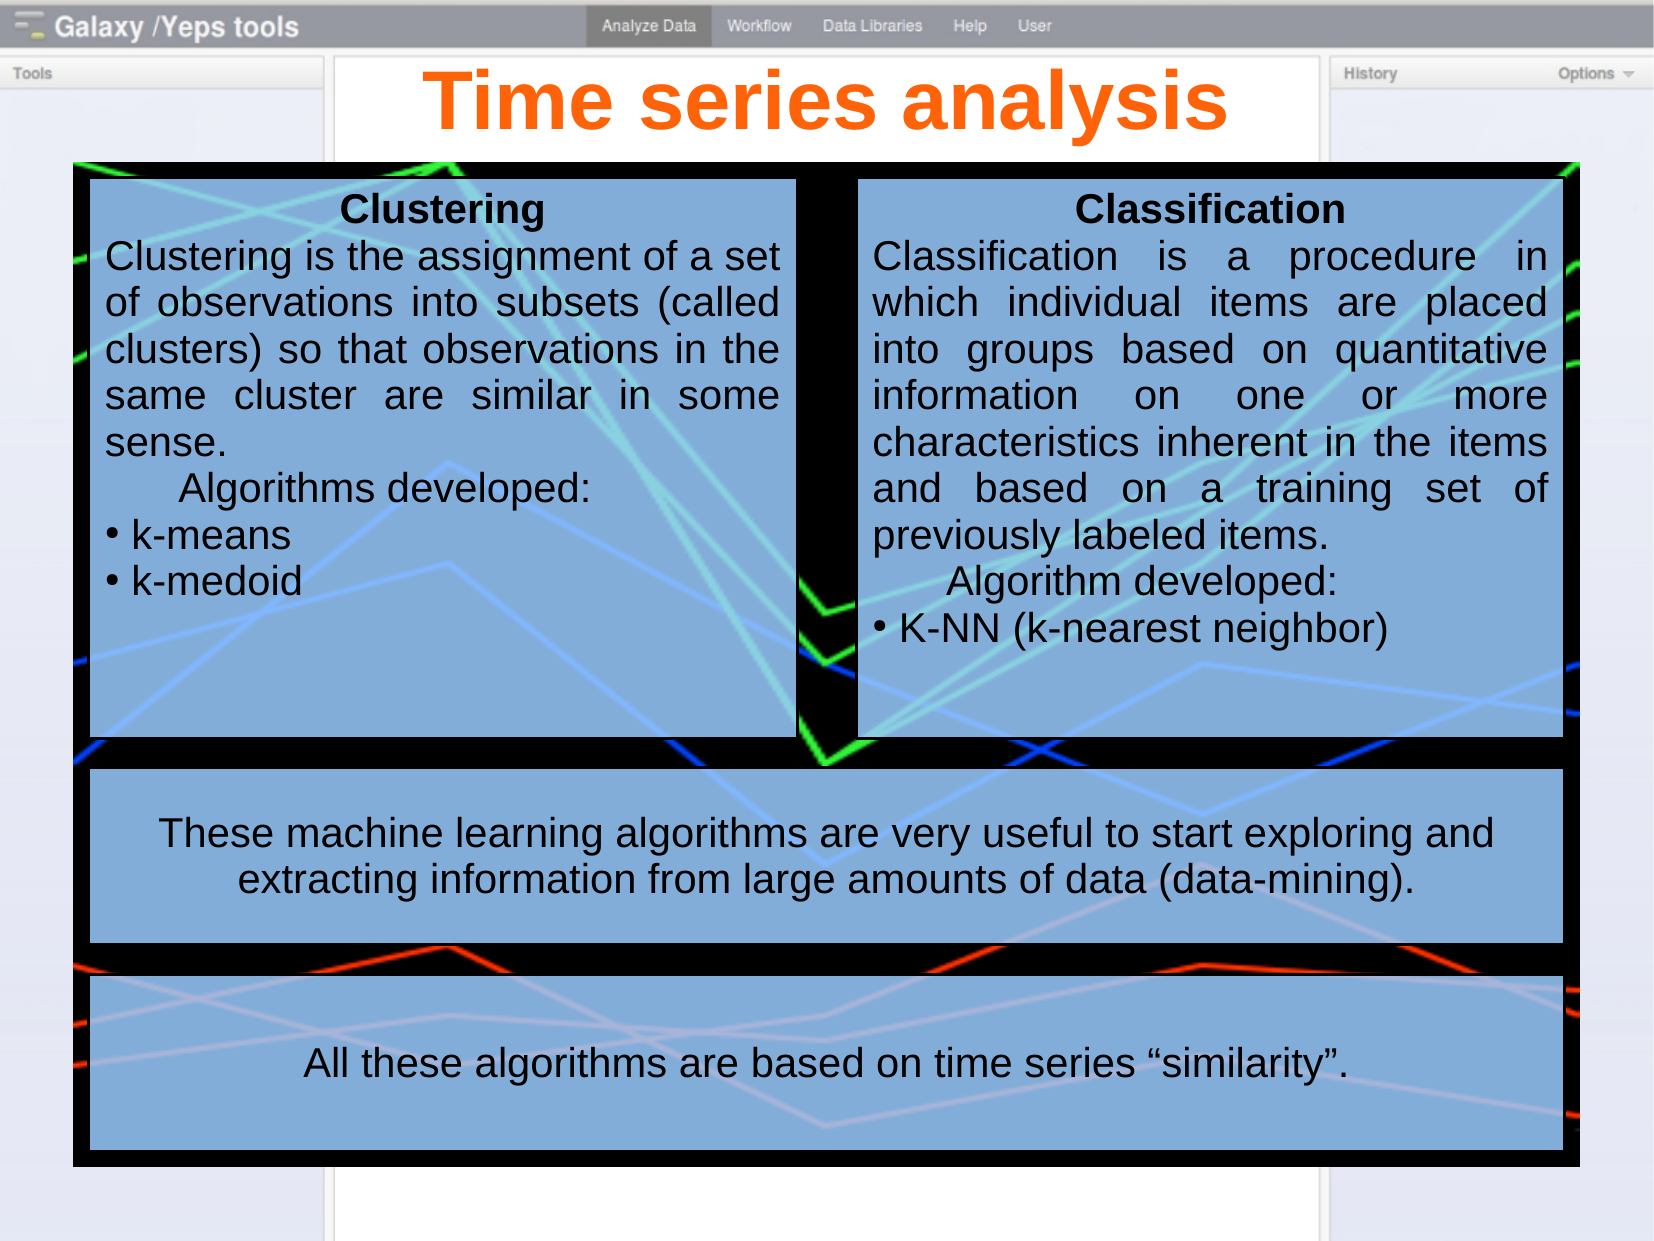

# Time series analysis
Clustering
Clustering is the assignment of a set of observations into subsets (called clusters) so that observations in the same cluster are similar in some sense.
	Algorithms developed:
 k-means
 k-medoid
Classification
Classification is a procedure in which individual items are placed into groups based on quantitative information on one or more characteristics inherent in the items and based on a training set of previously labeled items.
	Algorithm developed:
 K-NN (k-nearest neighbor)
These machine learning algorithms are very useful to start exploring and extracting information from large amounts of data (data-mining).
All these algorithms are based on time series “similarity”.